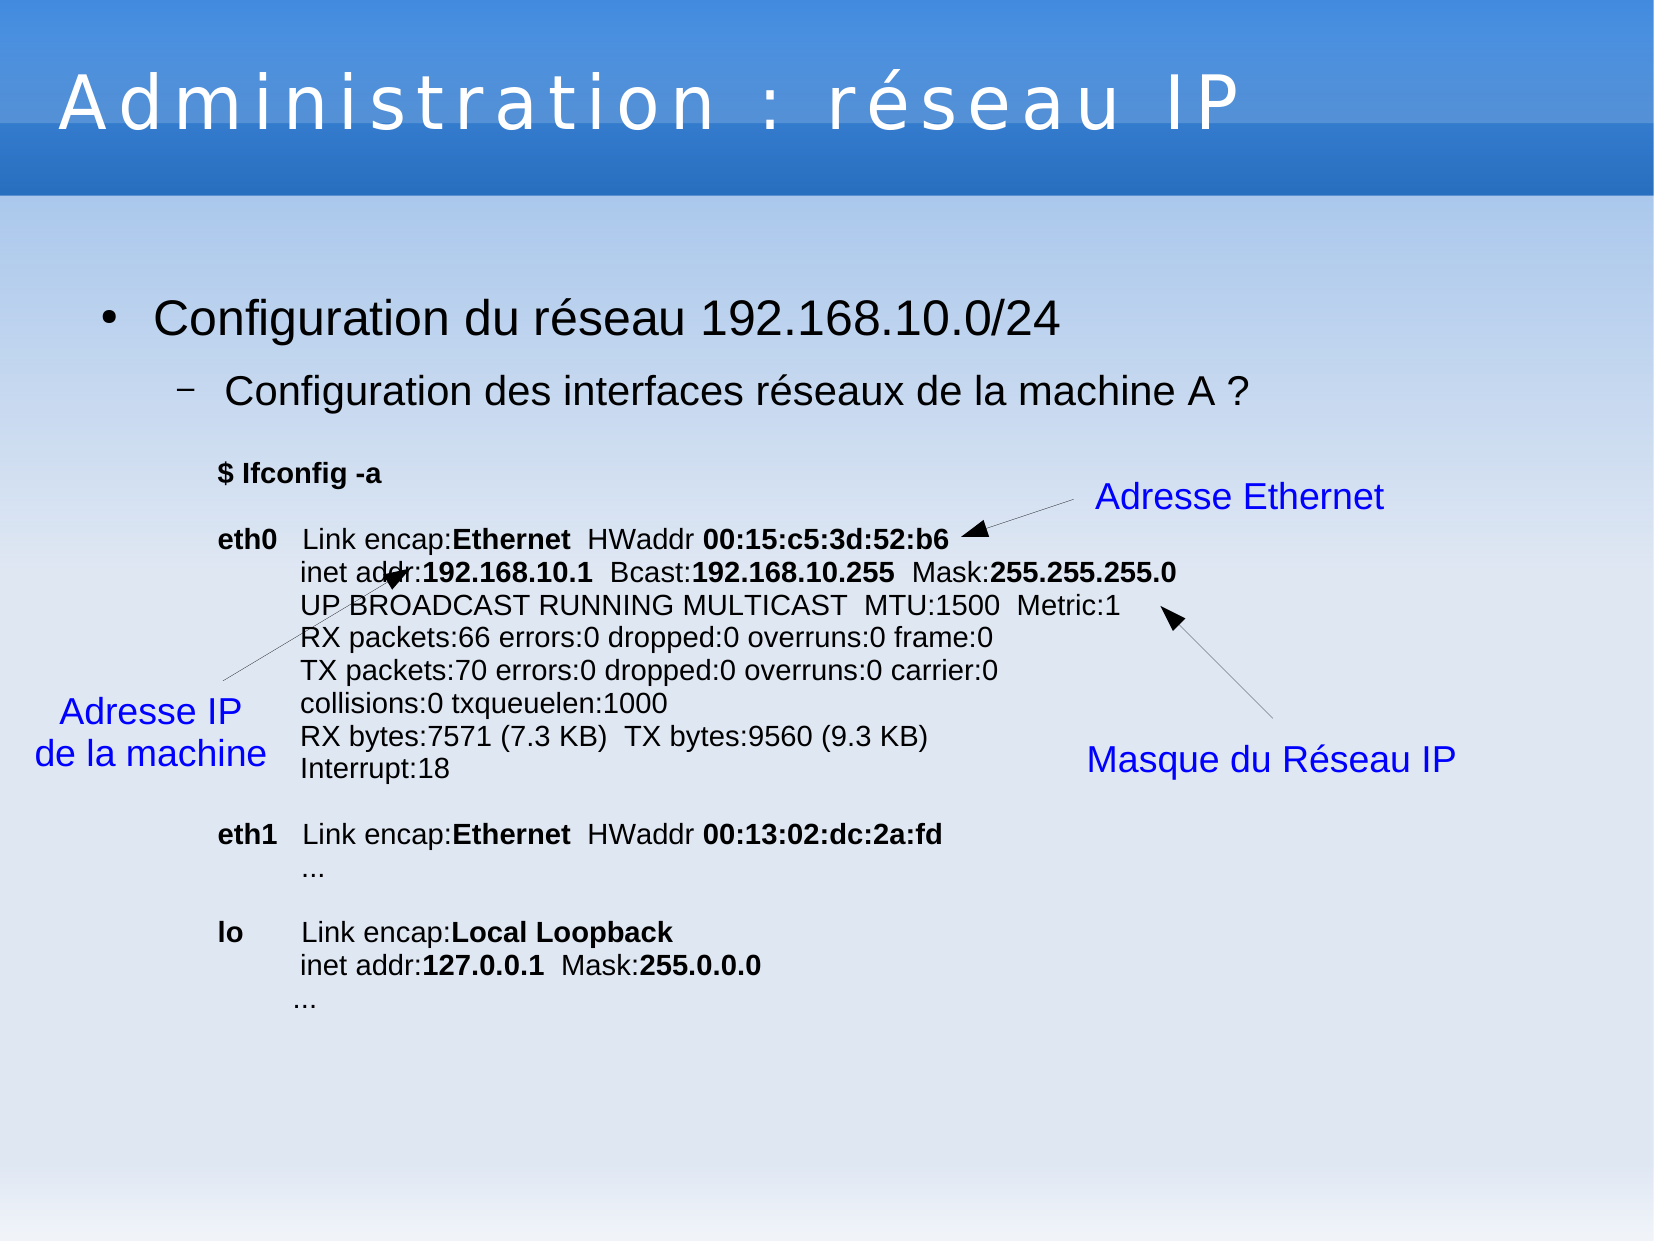

# Administration : réseau IP
Configuration du réseau 192.168.10.0/24
Configuration des interfaces réseaux de la machine A ?
$ Ifconfig -a
eth0 Link encap:Ethernet HWaddr 00:15:c5:3d:52:b6
 inet addr:192.168.10.1 Bcast:192.168.10.255 Mask:255.255.255.0
 UP BROADCAST RUNNING MULTICAST MTU:1500 Metric:1
 RX packets:66 errors:0 dropped:0 overruns:0 frame:0
 TX packets:70 errors:0 dropped:0 overruns:0 carrier:0
 collisions:0 txqueuelen:1000
 RX bytes:7571 (7.3 KB) TX bytes:9560 (9.3 KB)
 Interrupt:18
eth1 Link encap:Ethernet HWaddr 00:13:02:dc:2a:fd
 	 ...
lo Link encap:Local Loopback
 inet addr:127.0.0.1 Mask:255.0.0.0
	...
Adresse Ethernet
Adresse IP
de la machine
Masque du Réseau IP